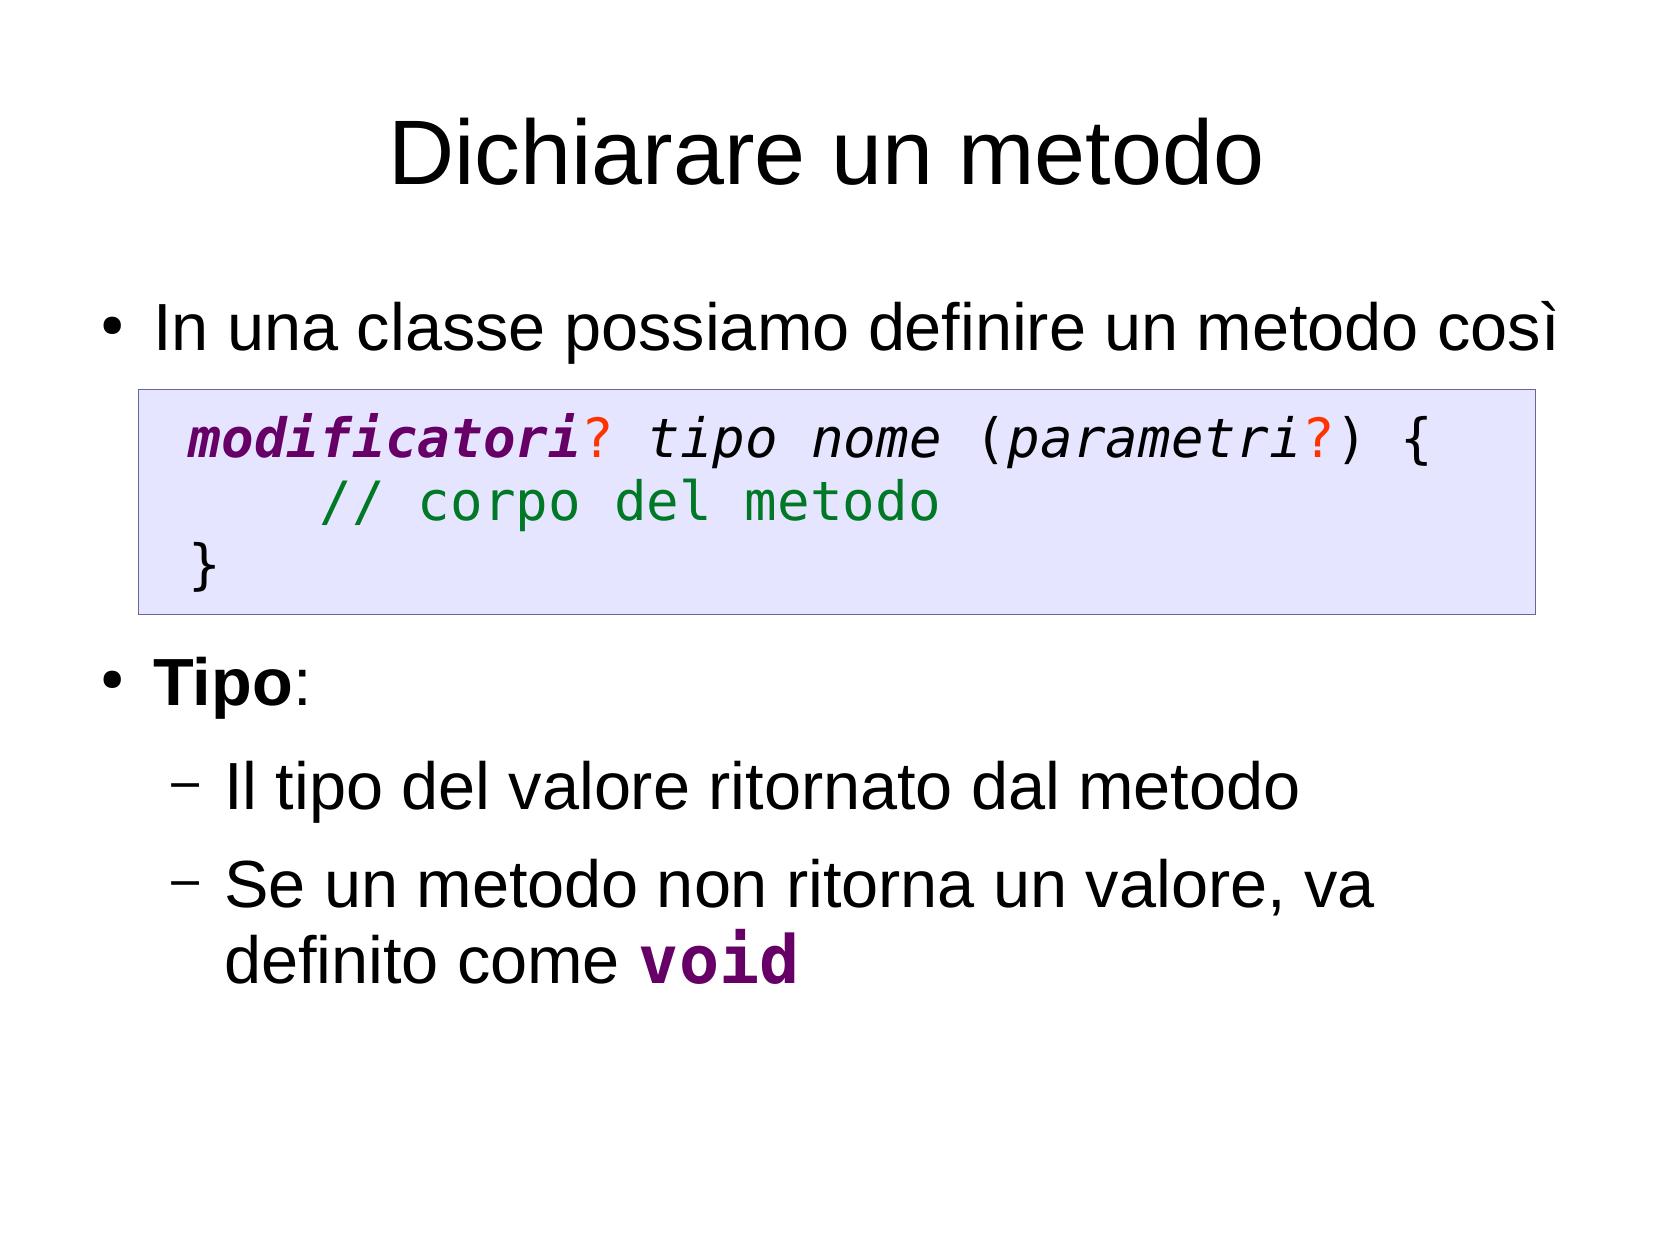

# Dichiarare un metodo
In una classe possiamo definire un metodo così
modificatori? tipo nome (parametri?) {
 // corpo del metodo
}
Tipo:
Il tipo del valore ritornato dal metodo
Se un metodo non ritorna un valore, va definito come void